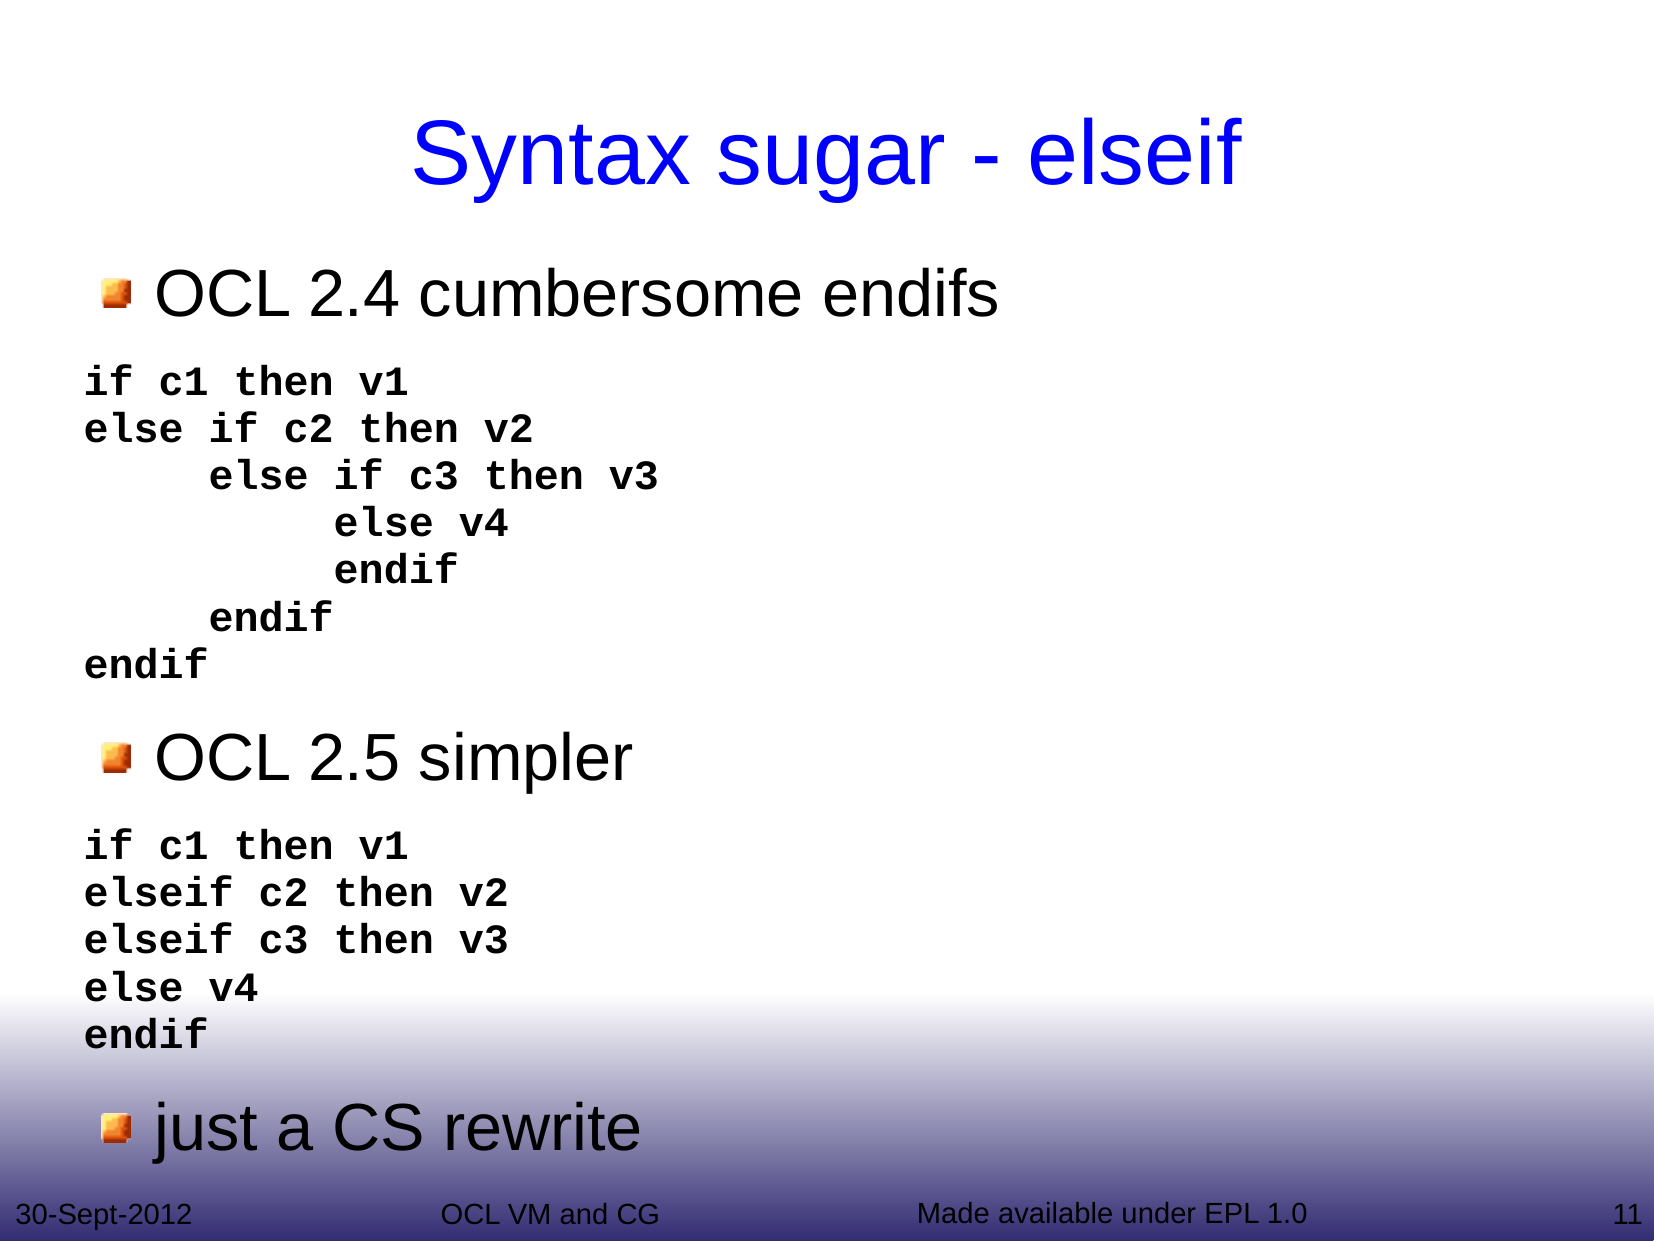

# Syntax sugar - elseif
OCL 2.4 cumbersome endifs
if c1 then v1
else if c2 then v2
 else if c3 then v3
 else v4
 endif
 endif
endif
OCL 2.5 simpler
if c1 then v1
elseif c2 then v2
elseif c3 then v3
else v4
endif
just a CS rewrite
30-Sept-2012
OCL VM and CG
11